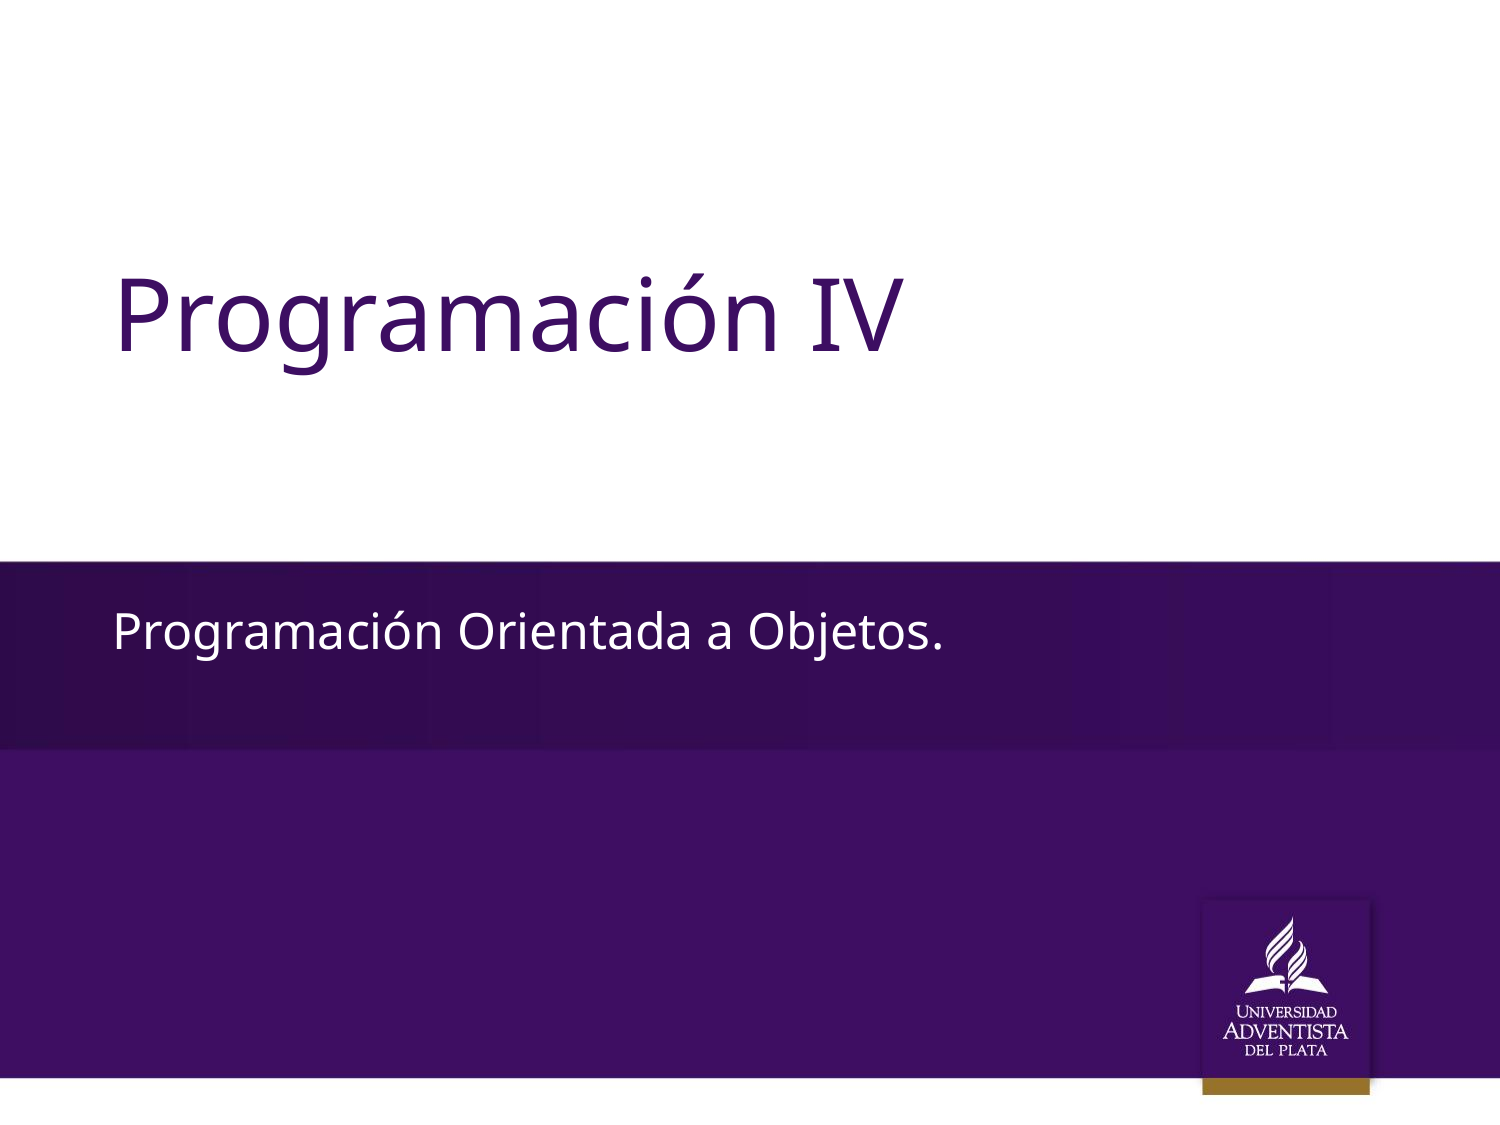

# Programación IV
Programación Orientada a Objetos.